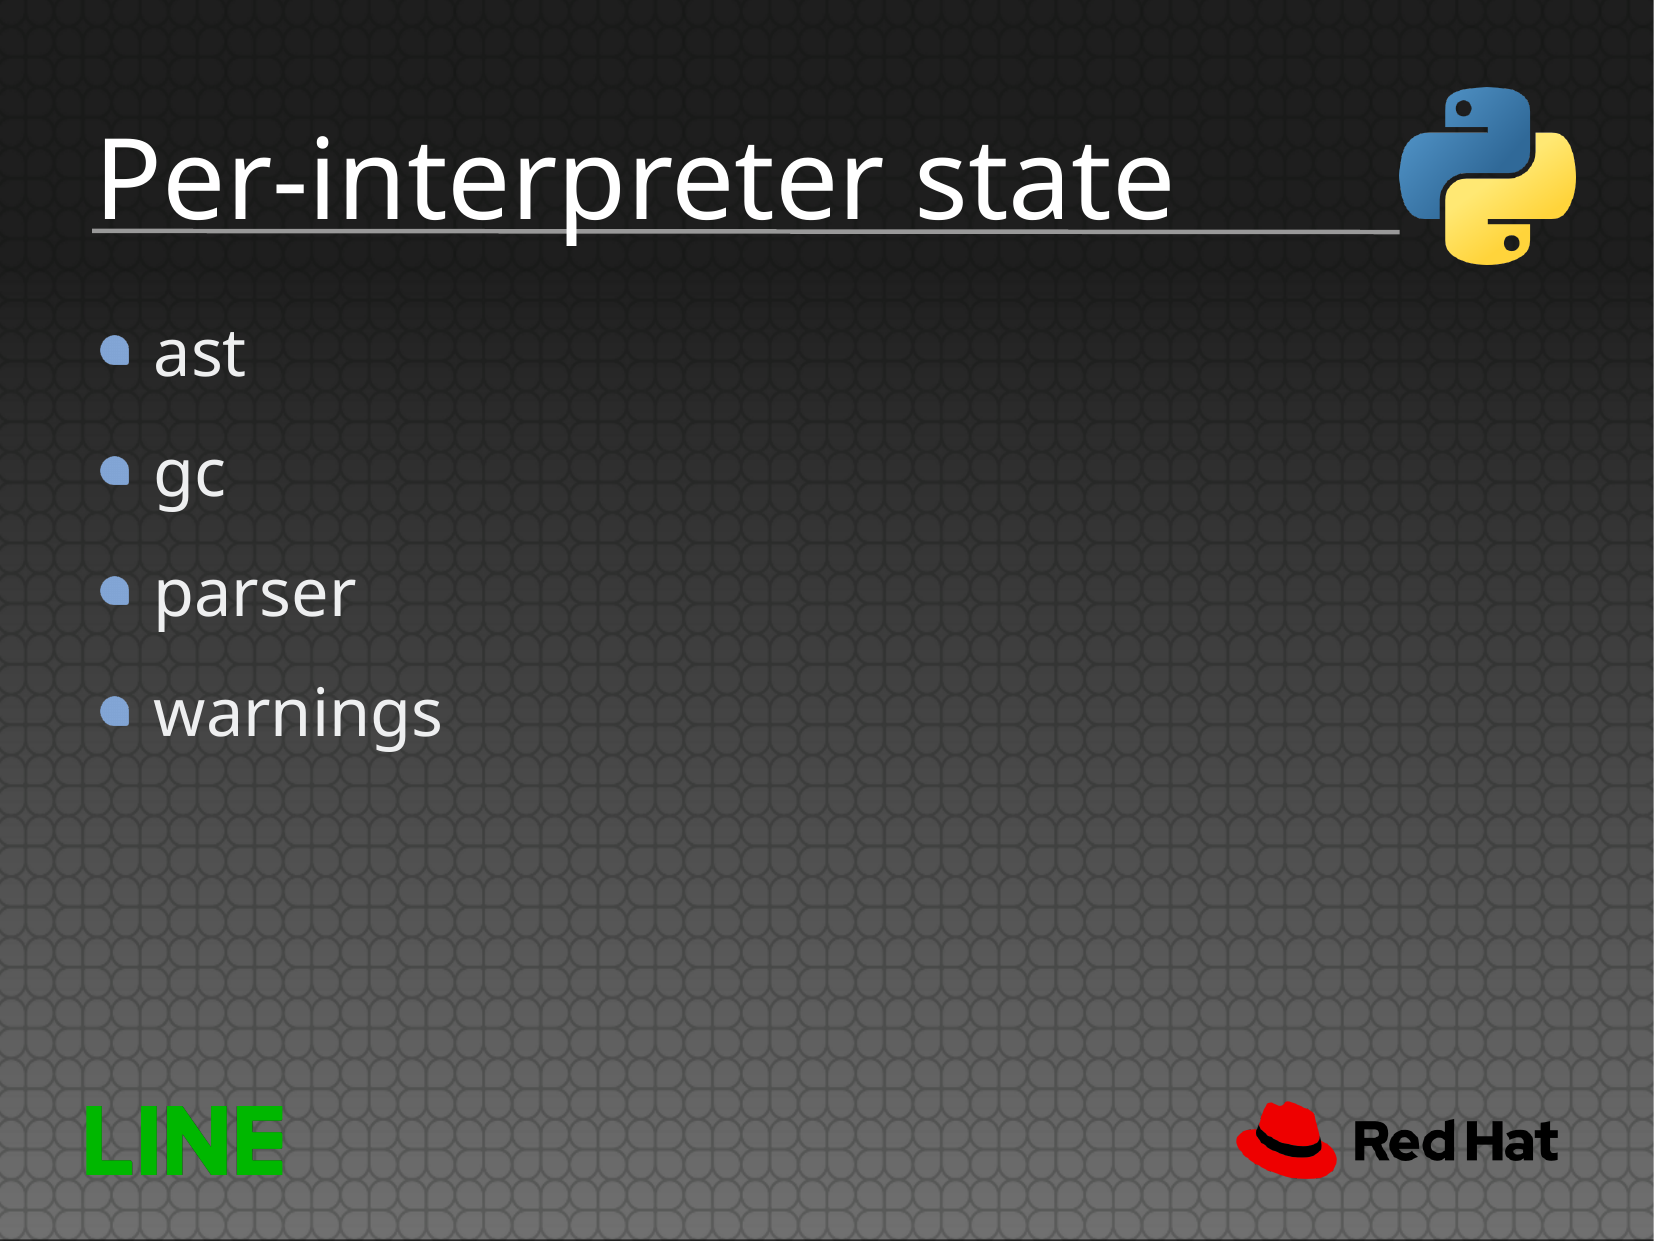

Per-interpreter state
# ast
gc
parser
warnings